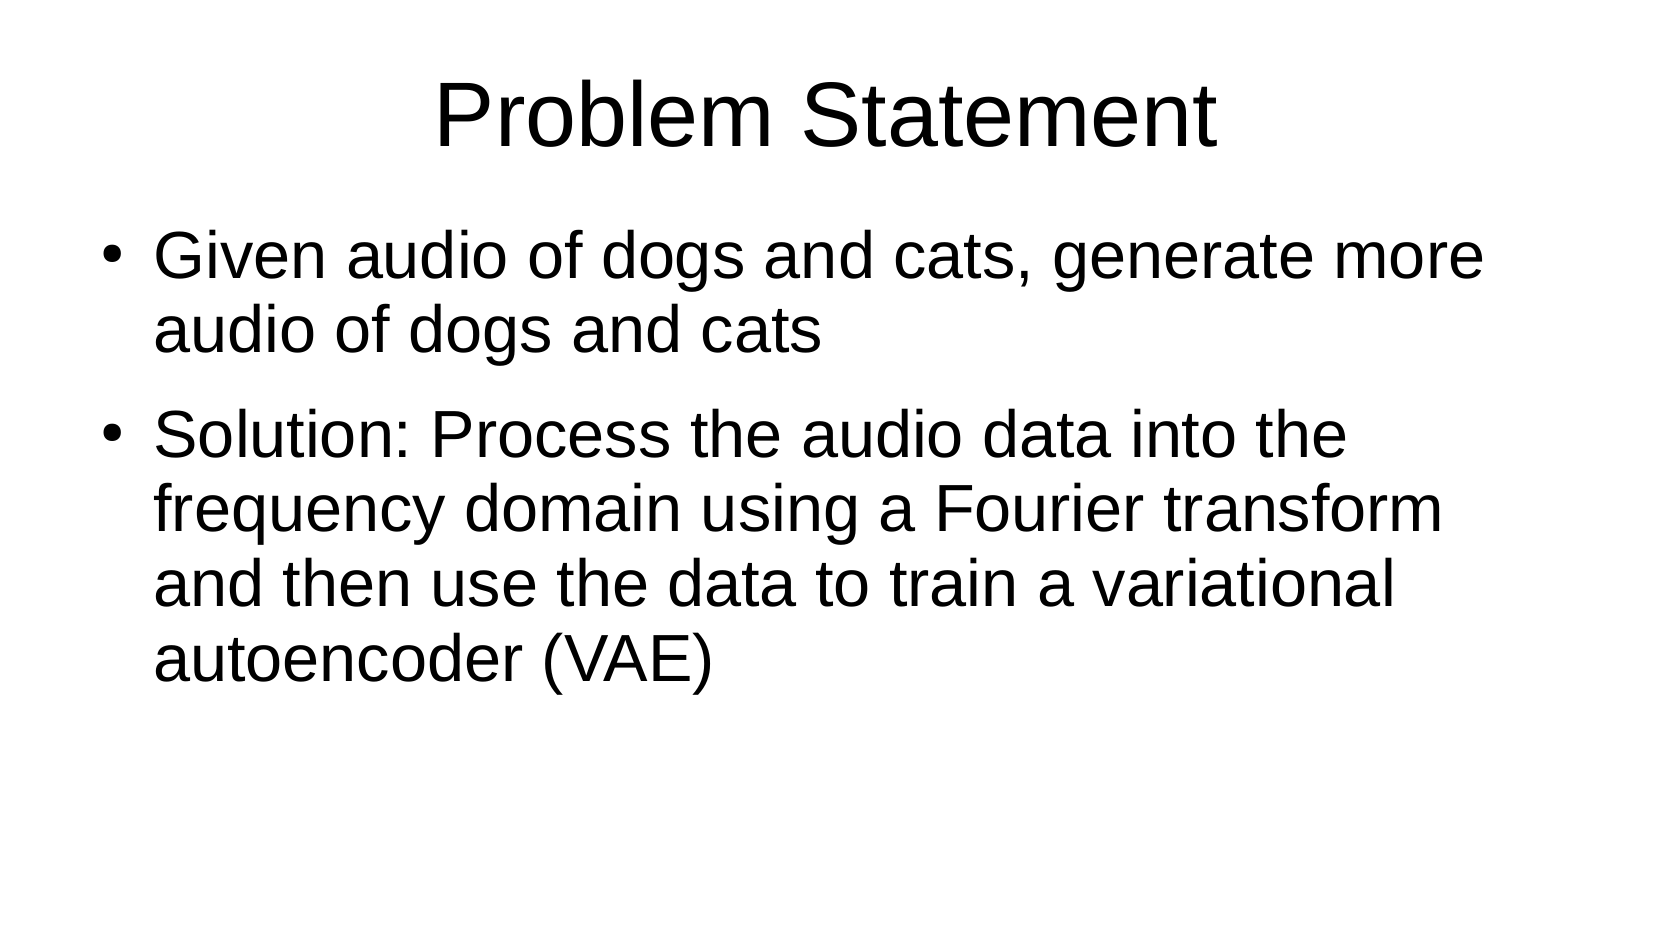

# Problem Statement
Given audio of dogs and cats, generate more audio of dogs and cats
Solution: Process the audio data into the frequency domain using a Fourier transform and then use the data to train a variational autoencoder (VAE)